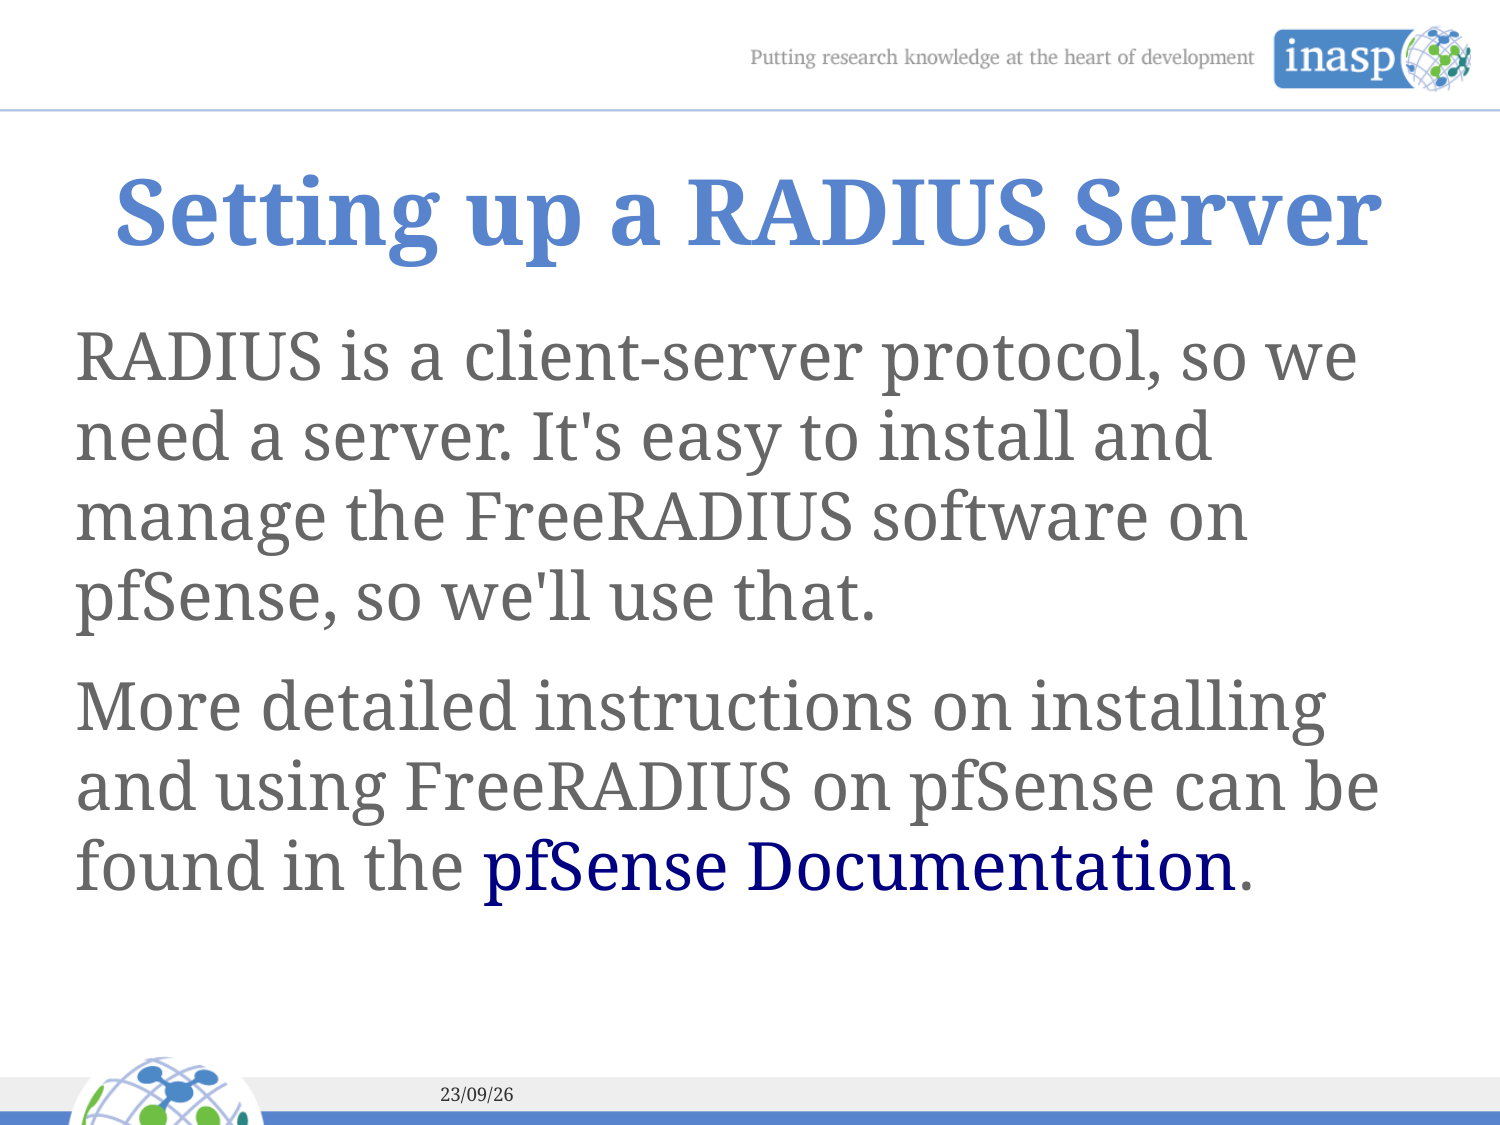

# Setting up a RADIUS Server
RADIUS is a client-server protocol, so we need a server. It's easy to install and manage the FreeRADIUS software on pfSense, so we'll use that.
More detailed instructions on installing and using FreeRADIUS on pfSense can be found in the pfSense Documentation.